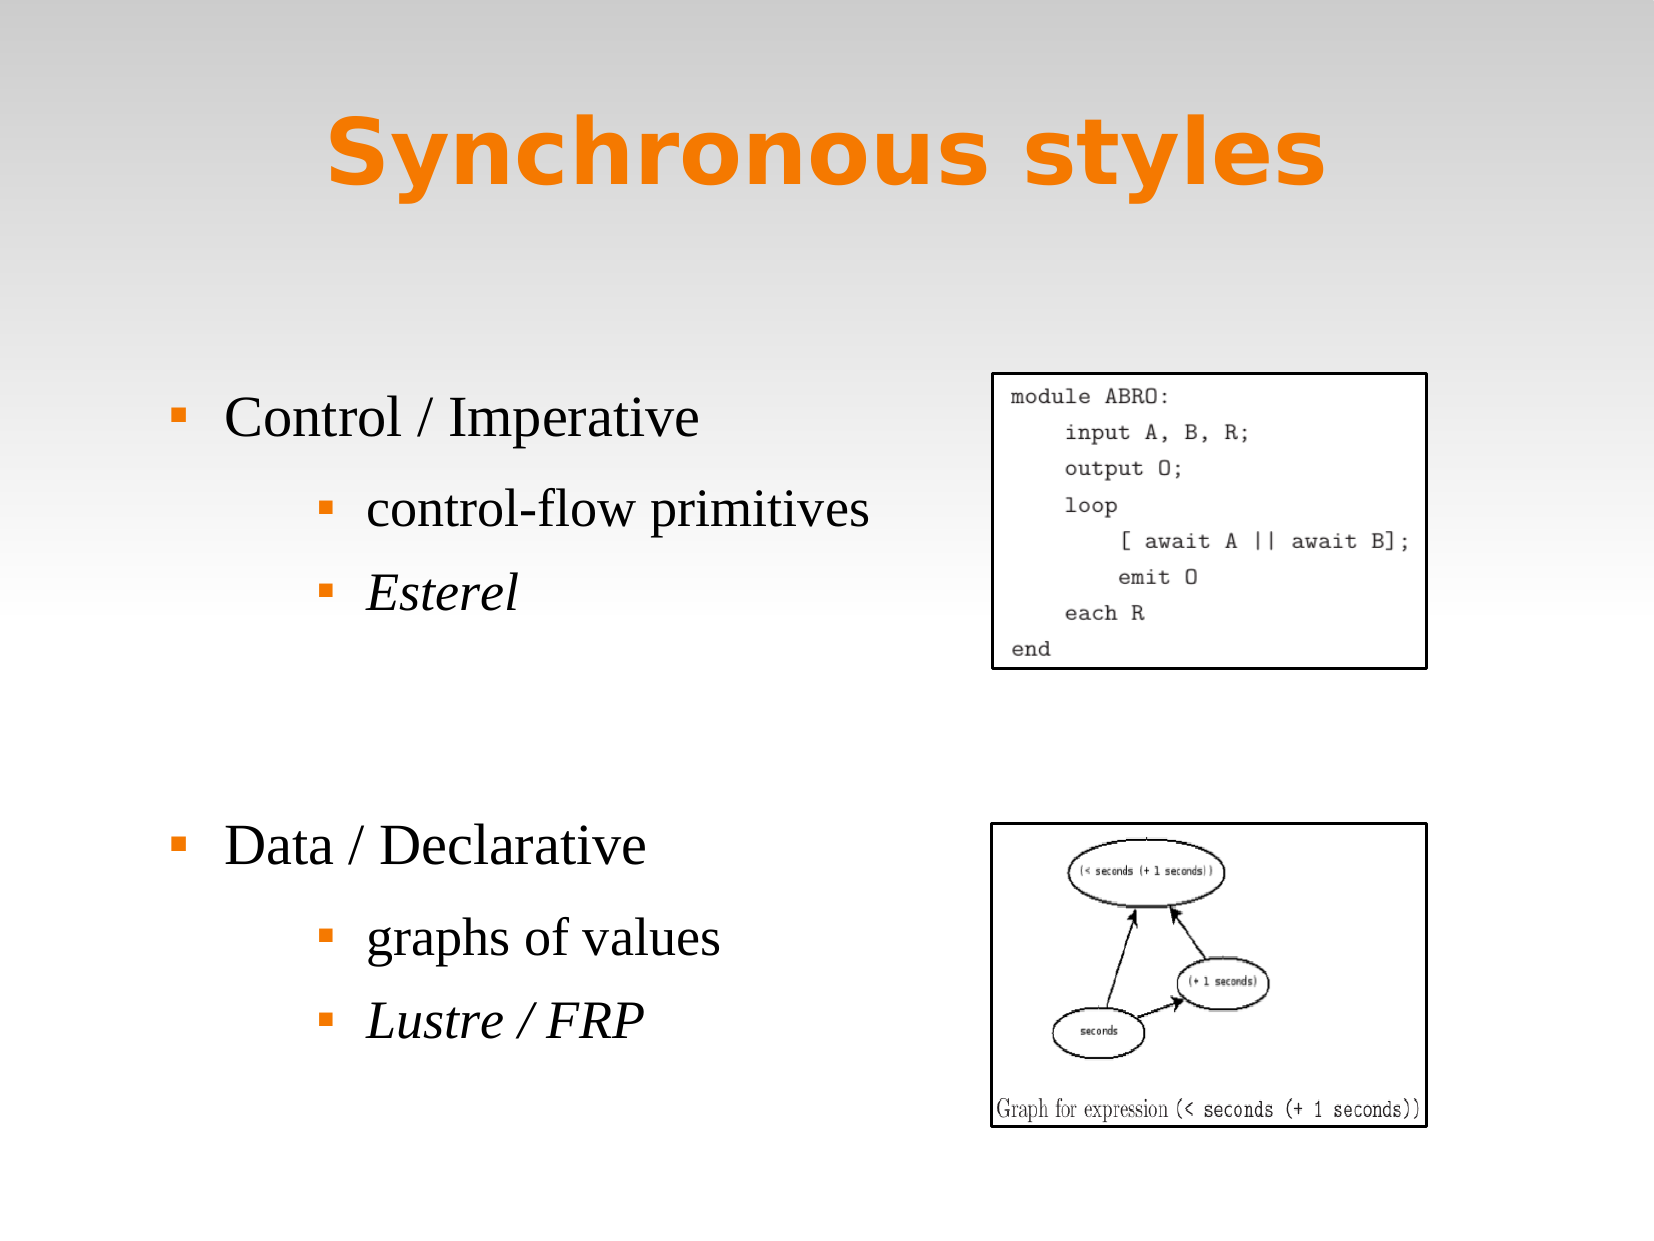

# Synchronous styles
Control / Imperative
control-flow primitives
Esterel
Data / Declarative
graphs of values
Lustre / FRP